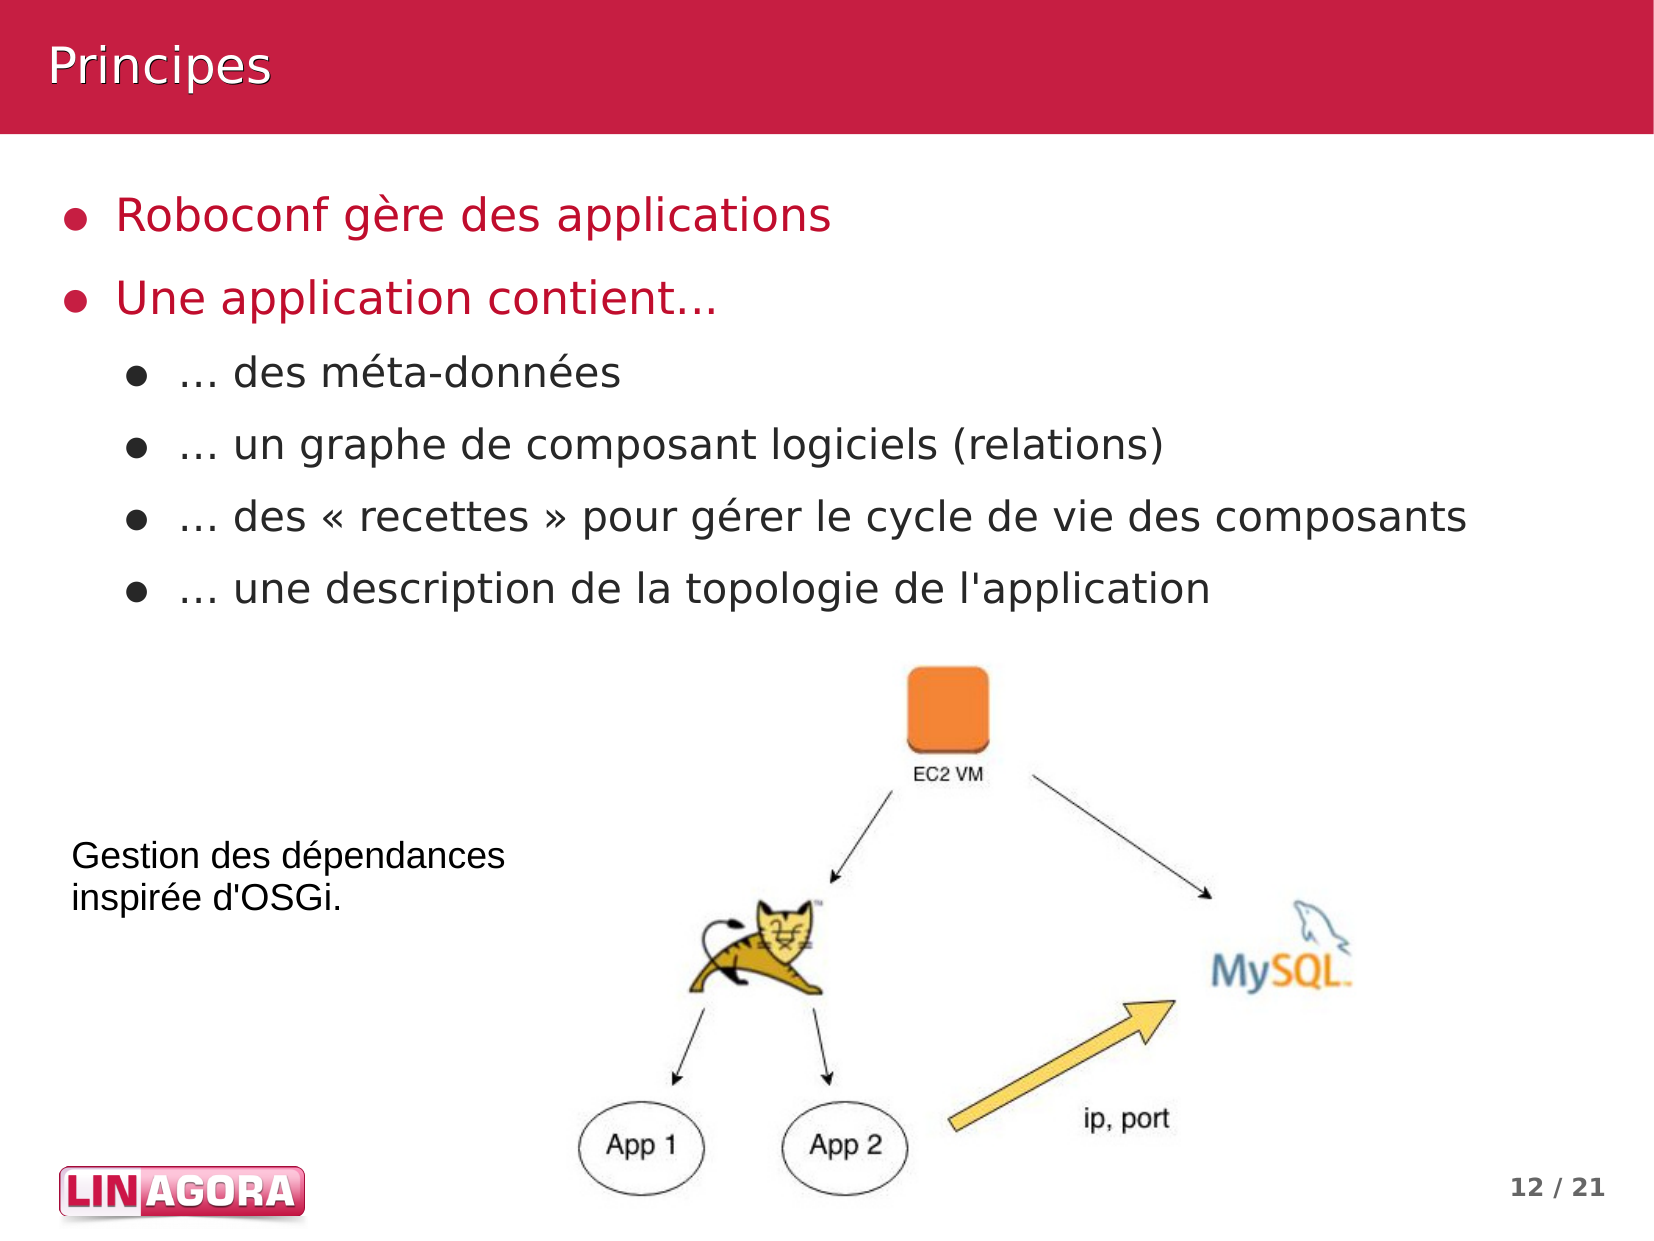

# Principes
Roboconf gère des applications
Une application contient...
… des méta-données
… un graphe de composant logiciels (relations)
… des « recettes » pour gérer le cycle de vie des composants
… une description de la topologie de l'application
Gestion des dépendances
inspirée d'OSGi.